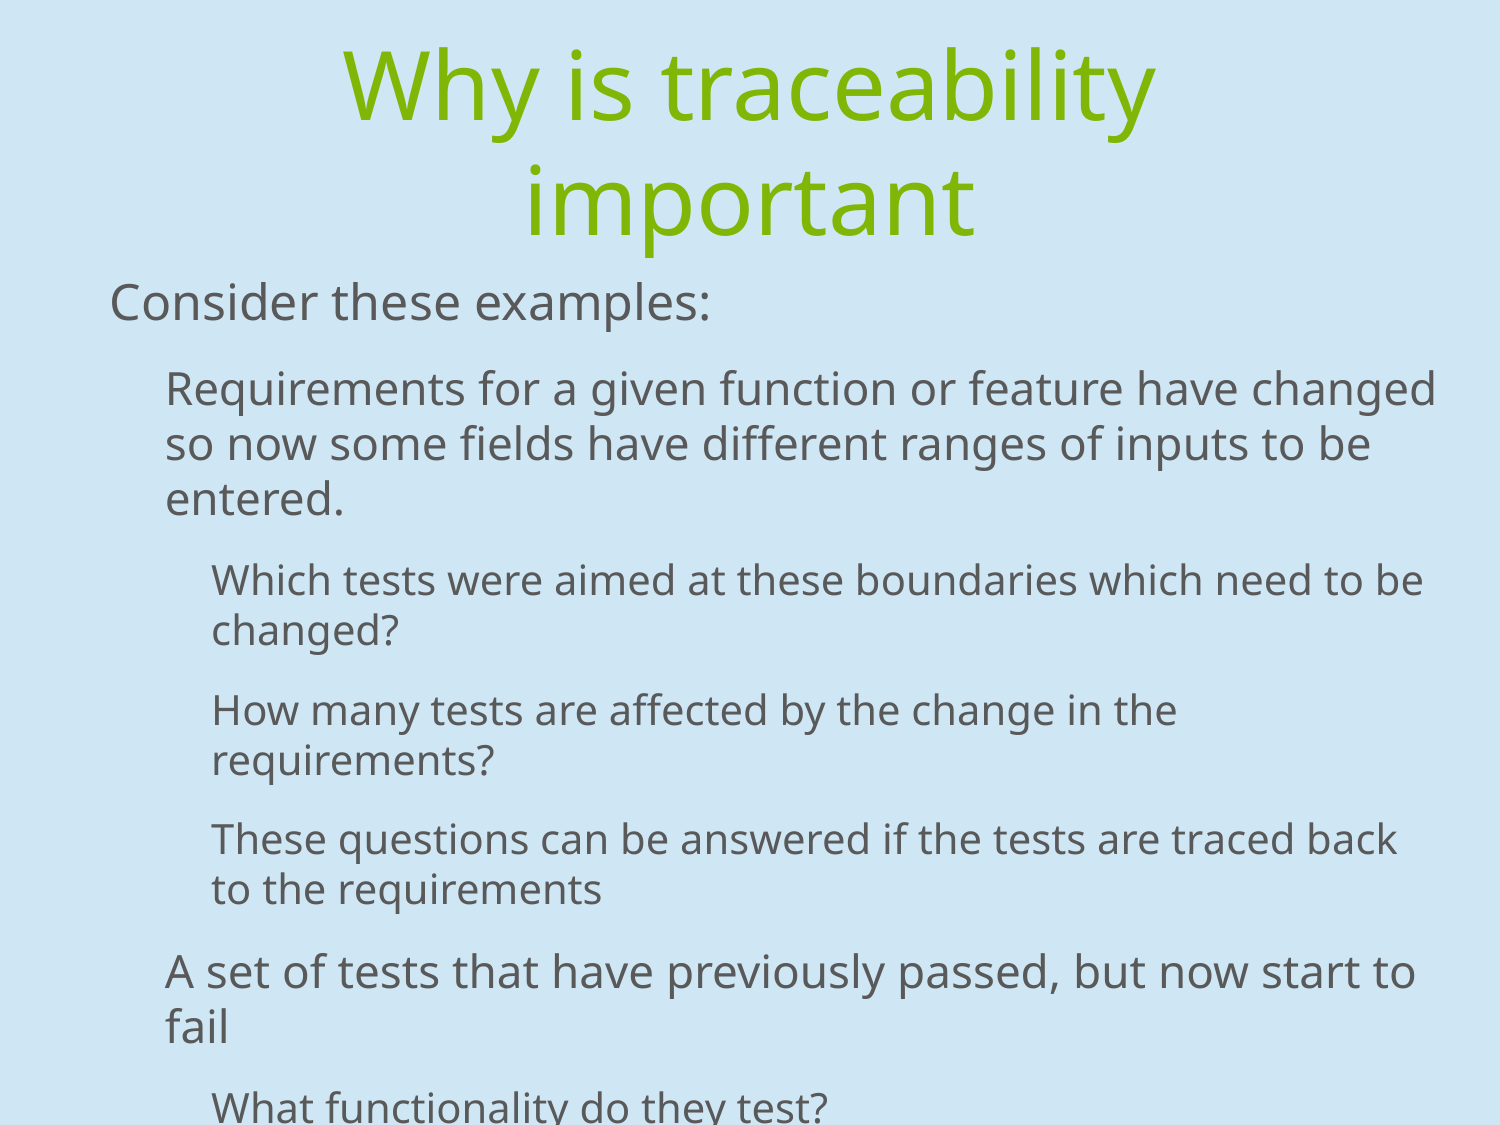

# Why is traceability important
Consider these examples:
Requirements for a given function or feature have changed so now some fields have different ranges of inputs to be entered.
Which tests were aimed at these boundaries which need to be changed?
How many tests are affected by the change in the requirements?
These questions can be answered if the tests are traced back to the requirements
A set of tests that have previously passed, but now start to fail
What functionality do they test?
We can identify the functionality easily if there is traceability
We want to know whether or not we have tested all of the specified requirements
We can determine if we’ve done enough testing if there is a traceability matrix